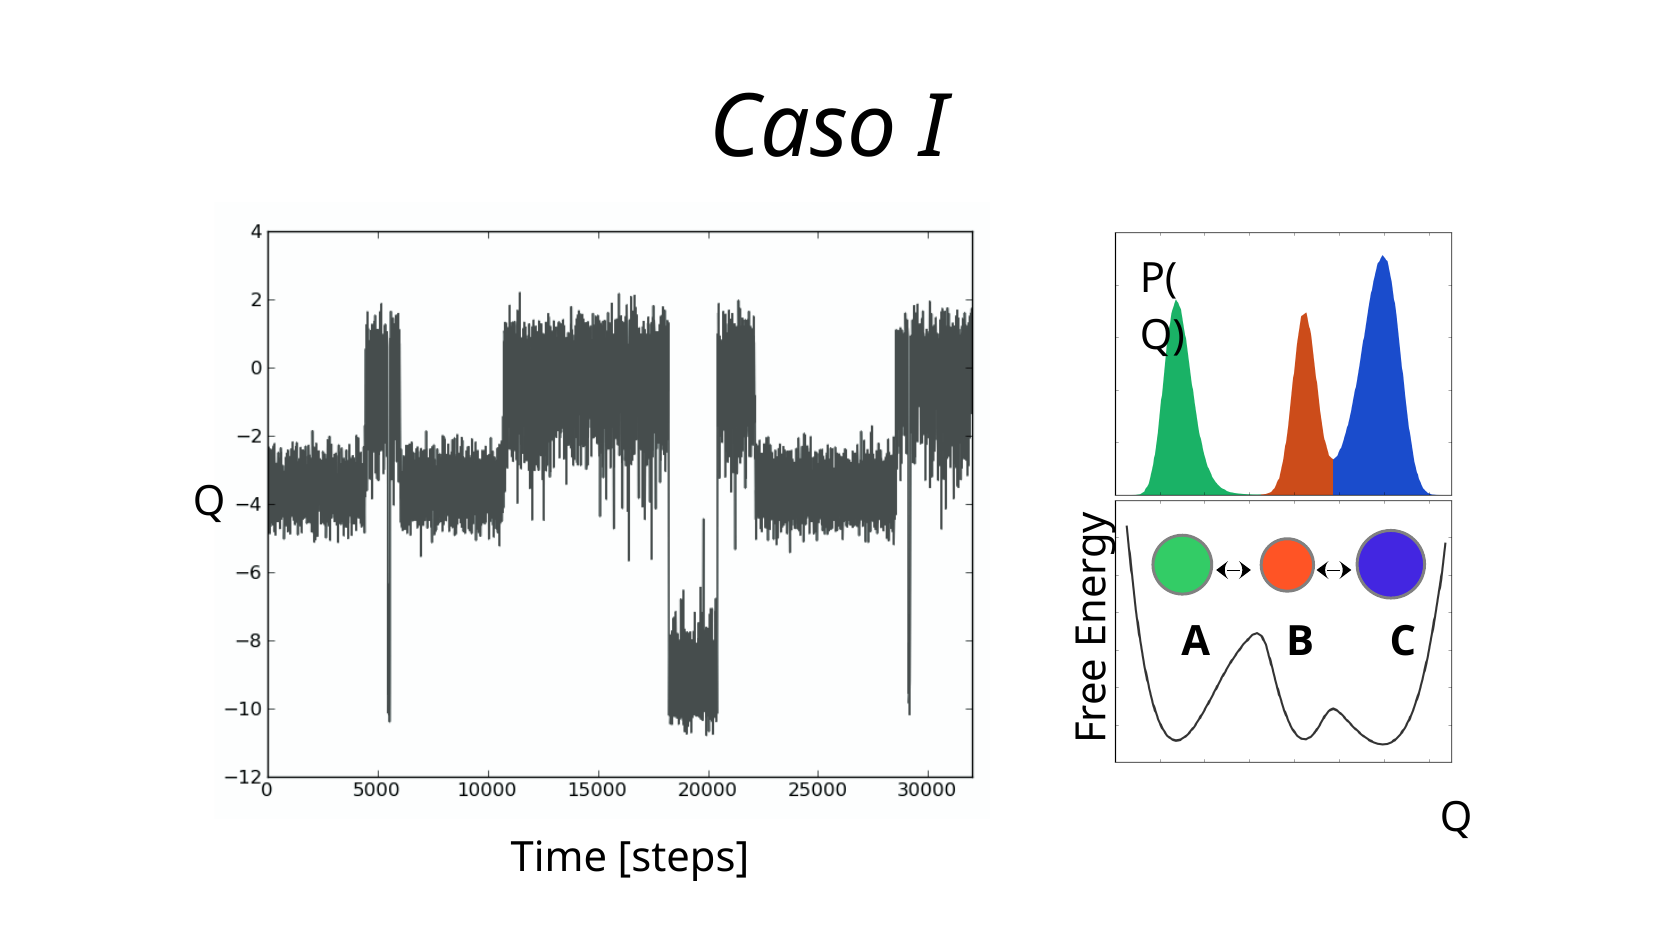

Caso I
P(Q)
Q
Q
Free Energy
A
B
C
Q
Time [steps]